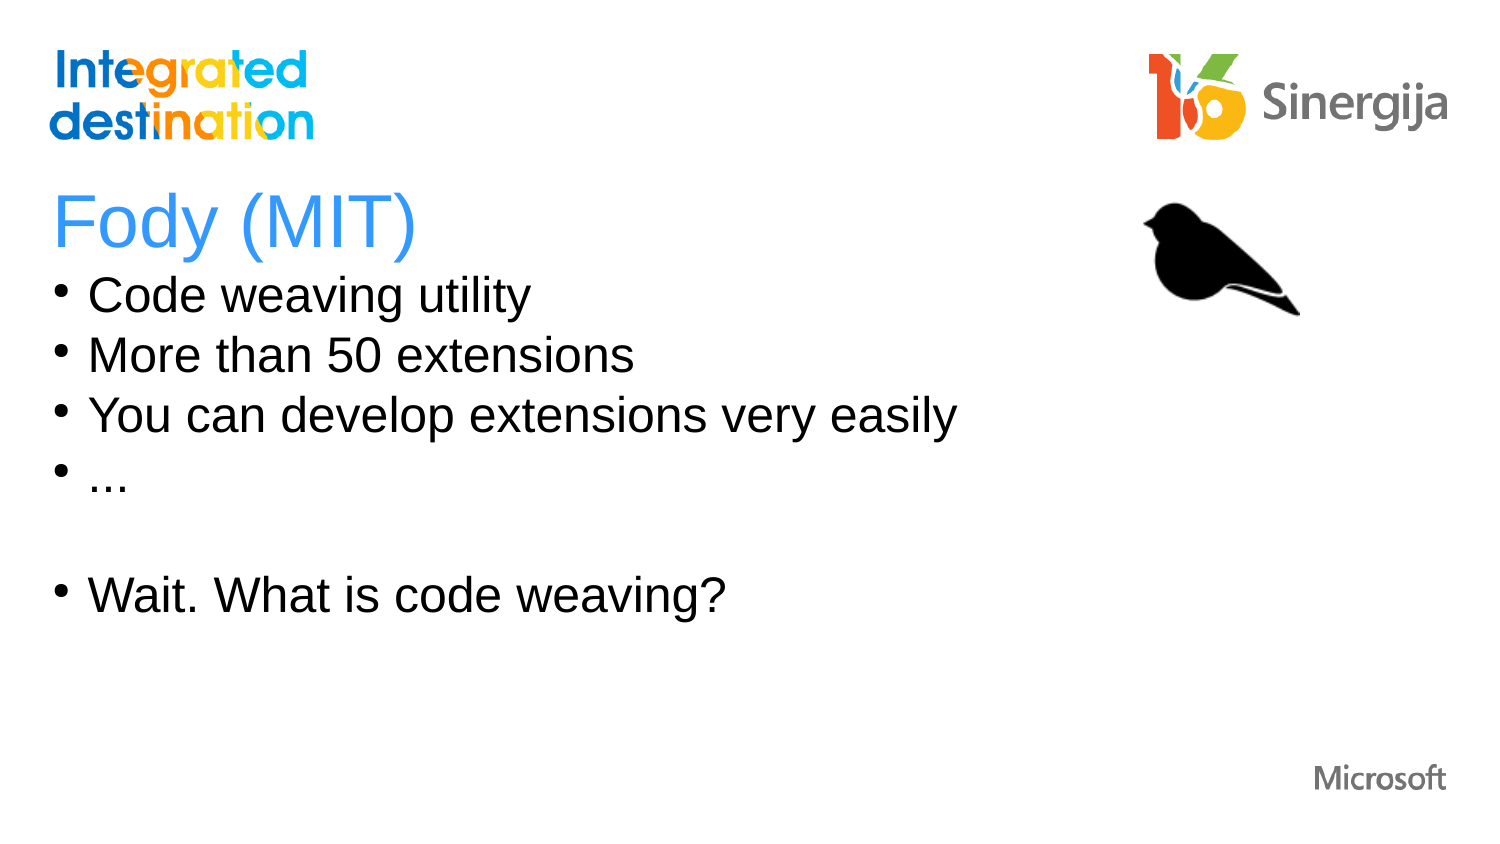

Fody (MIT)
Code weaving utility
More than 50 extensions
You can develop extensions very easily
...
Wait. What is code weaving?